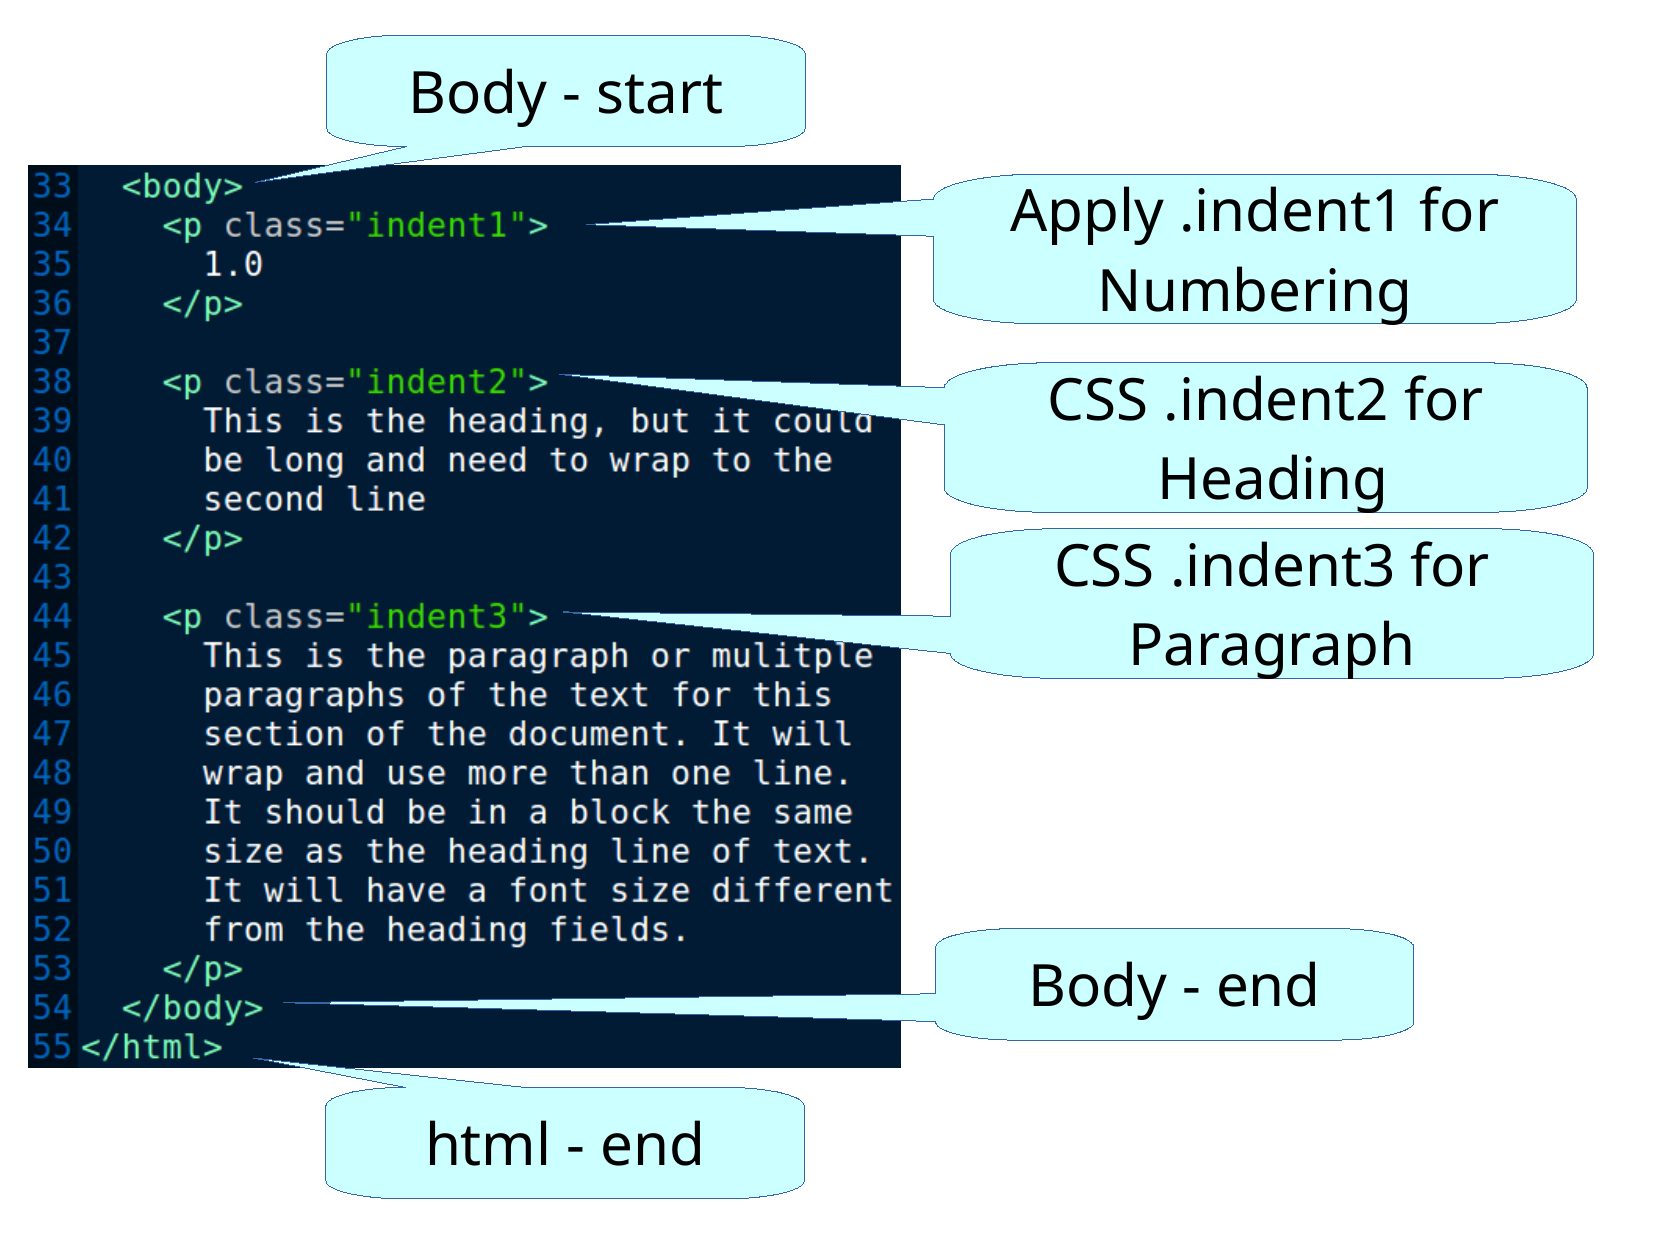

Body - start
Apply .indent1 for
Numbering
CSS .indent2 for
 Heading
CSS .indent3 for
Paragraph
Body - end
html - end